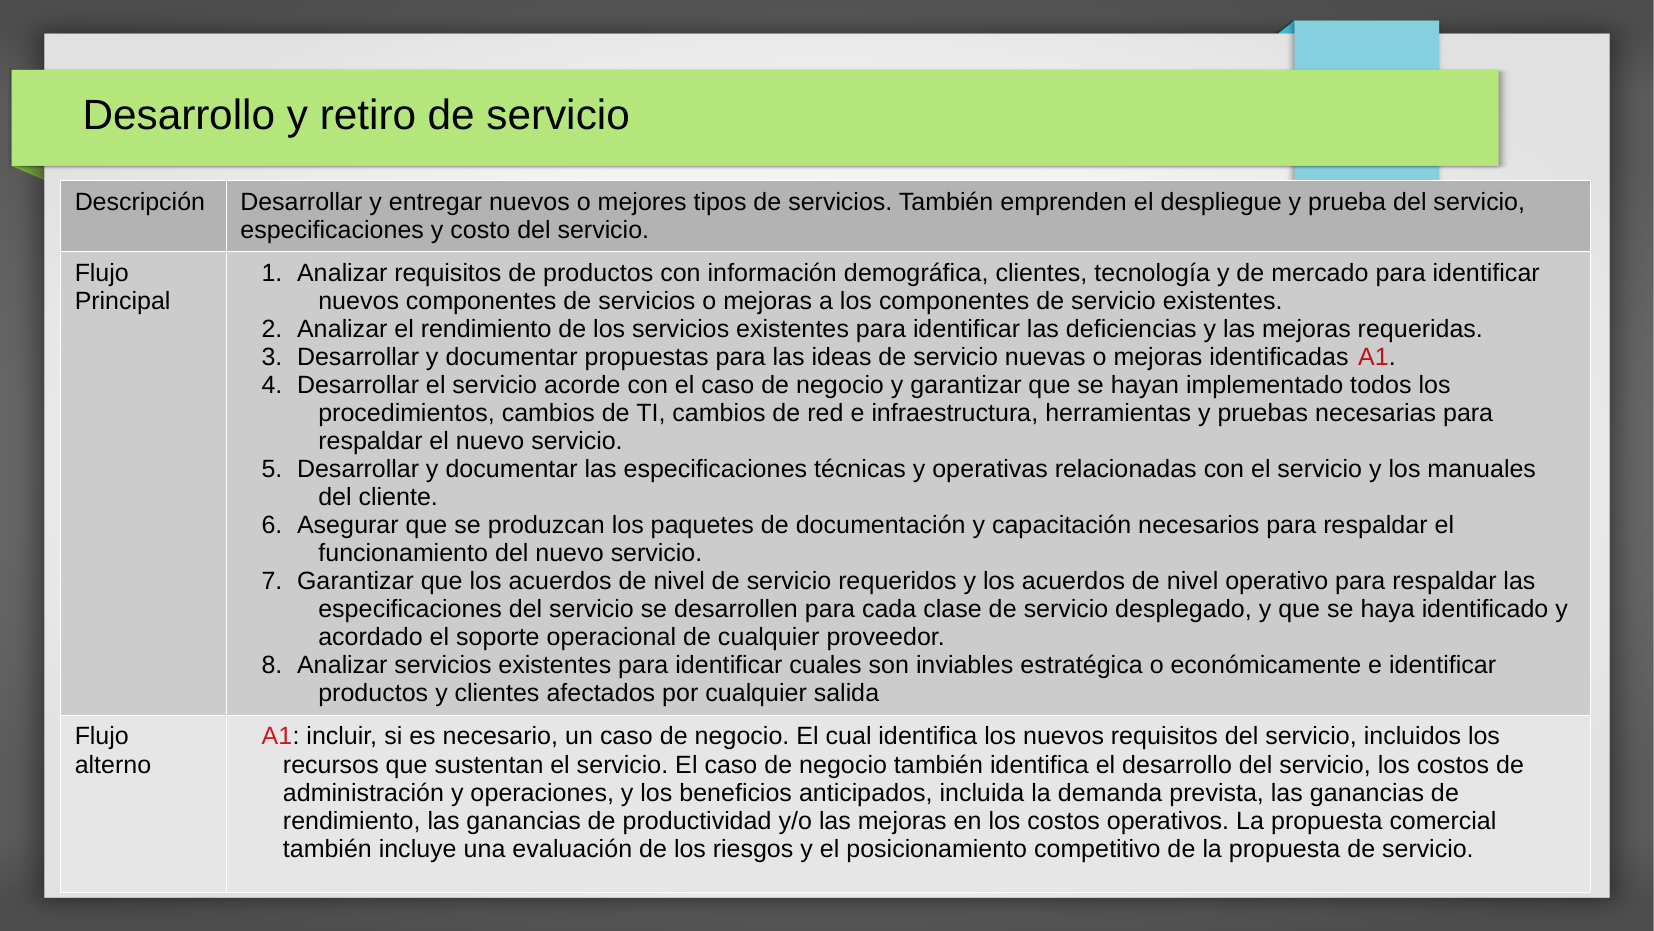

# Desarrollo y retiro de servicio
| Descripción | Desarrollar y entregar nuevos o mejores tipos de servicios. También emprenden el despliegue y prueba del servicio, especificaciones y costo del servicio. |
| --- | --- |
| Flujo Principal | Analizar requisitos de productos con información demográfica, clientes, tecnología y de mercado para identificar nuevos componentes de servicios o mejoras a los componentes de servicio existentes. Analizar el rendimiento de los servicios existentes para identificar las deficiencias y las mejoras requeridas. Desarrollar y documentar propuestas para las ideas de servicio nuevas o mejoras identificadas A1. Desarrollar el servicio acorde con el caso de negocio y garantizar que se hayan implementado todos los procedimientos, cambios de TI, cambios de red e infraestructura, herramientas y pruebas necesarias para respaldar el nuevo servicio. Desarrollar y documentar las especificaciones técnicas y operativas relacionadas con el servicio y los manuales del cliente. Asegurar que se produzcan los paquetes de documentación y capacitación necesarios para respaldar el funcionamiento del nuevo servicio. Garantizar que los acuerdos de nivel de servicio requeridos y los acuerdos de nivel operativo para respaldar las especificaciones del servicio se desarrollen para cada clase de servicio desplegado, y que se haya identificado y acordado el soporte operacional de cualquier proveedor. Analizar servicios existentes para identificar cuales son inviables estratégica o económicamente e identificar productos y clientes afectados por cualquier salida |
| Flujo alterno | A1: incluir, si es necesario, un caso de negocio. El cual identifica los nuevos requisitos del servicio, incluidos los recursos que sustentan el servicio. El caso de negocio también identifica el desarrollo del servicio, los costos de administración y operaciones, y los beneficios anticipados, incluida la demanda prevista, las ganancias de rendimiento, las ganancias de productividad y/o las mejoras en los costos operativos. La propuesta comercial también incluye una evaluación de los riesgos y el posicionamiento competitivo de la propuesta de servicio. |